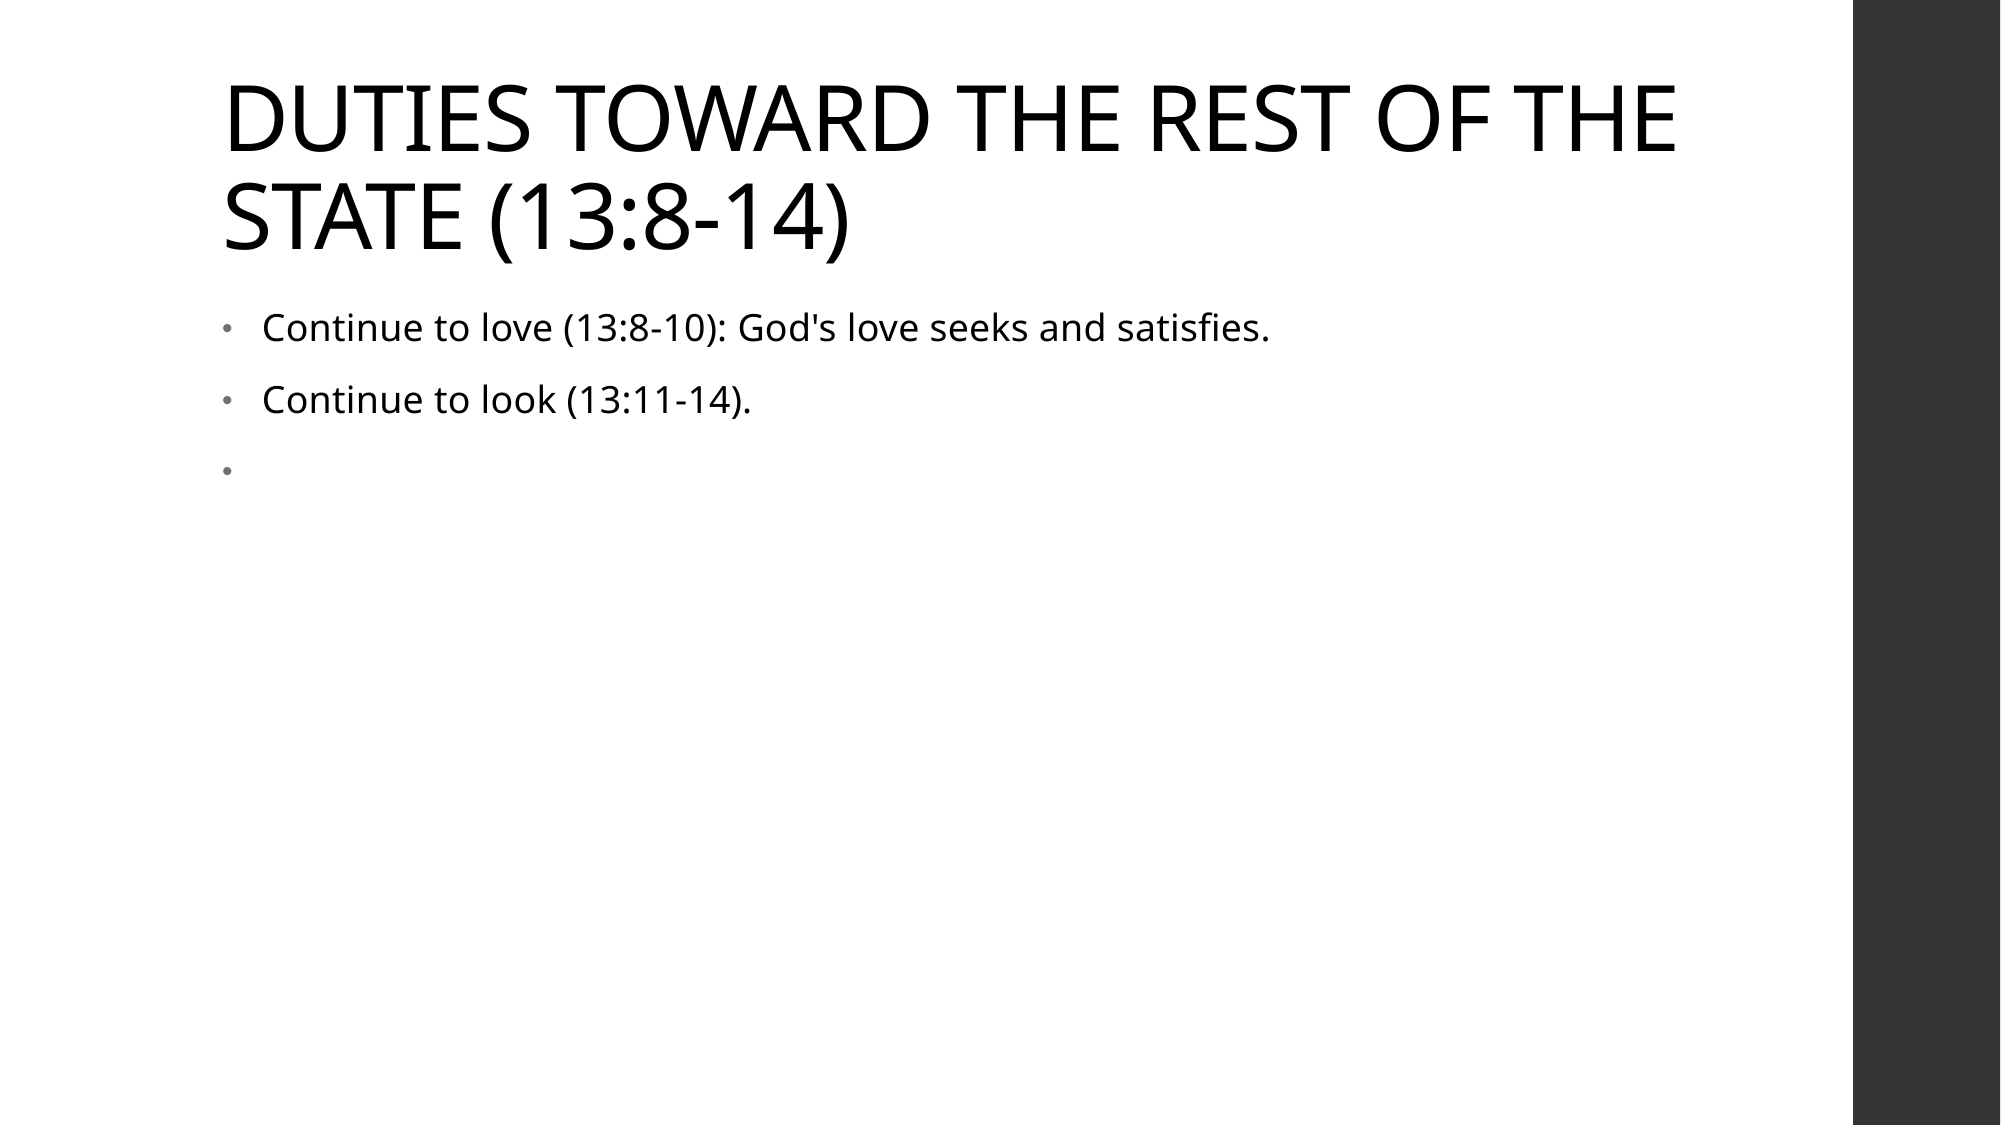

# DUTIES TOWARD THE REST OF THE STATE (13:8-14)
 Continue to love (13:8-10): God's love seeks and satisfies.
 Continue to look (13:11-14).